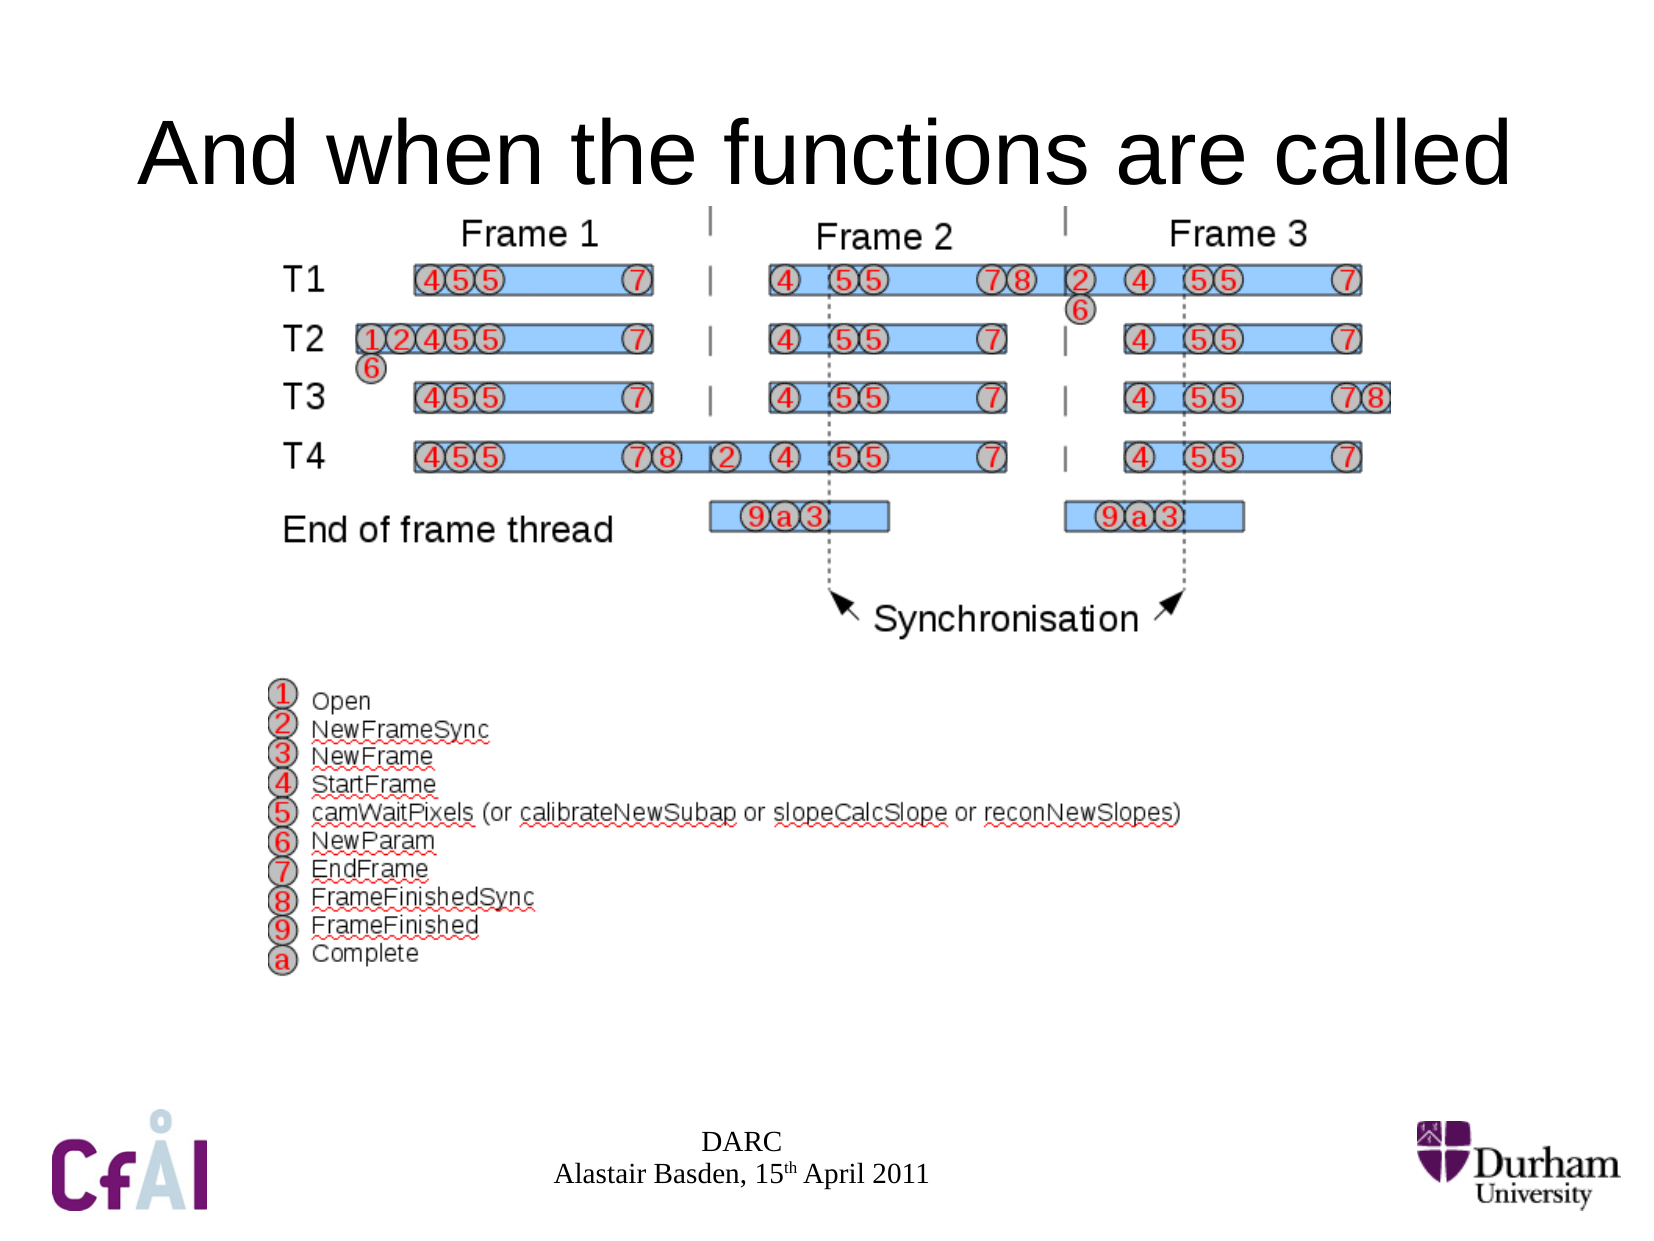

# And when the functions are called